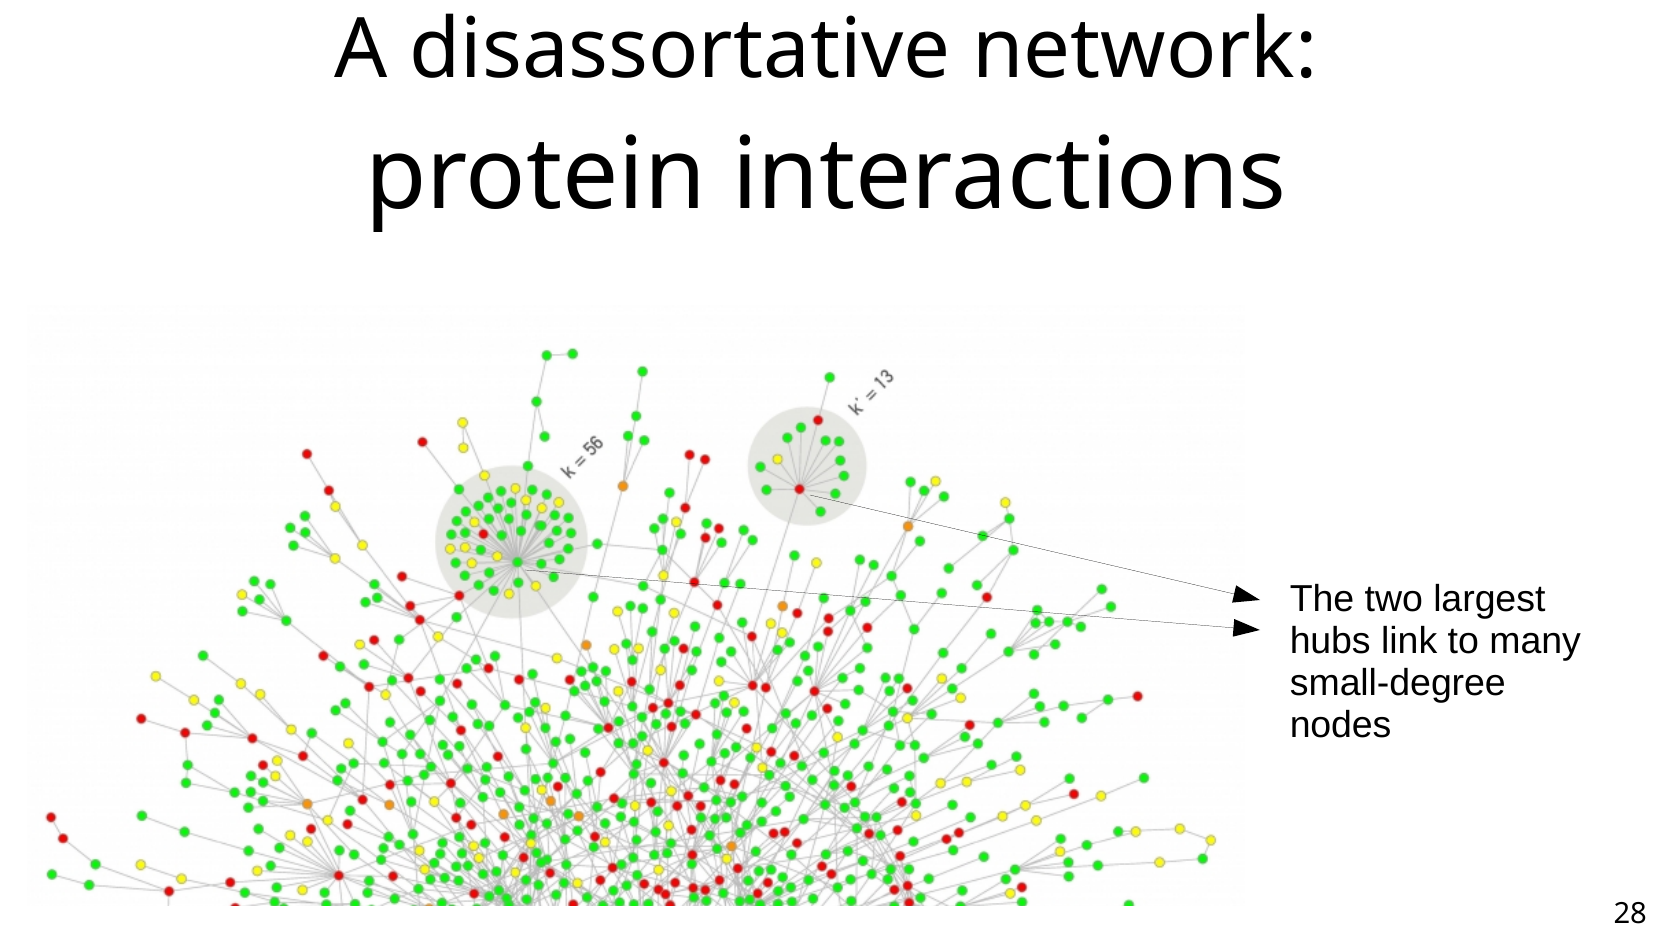

# A disassortative network: protein interactions
The two largest hubs link to many small-degree nodes
28